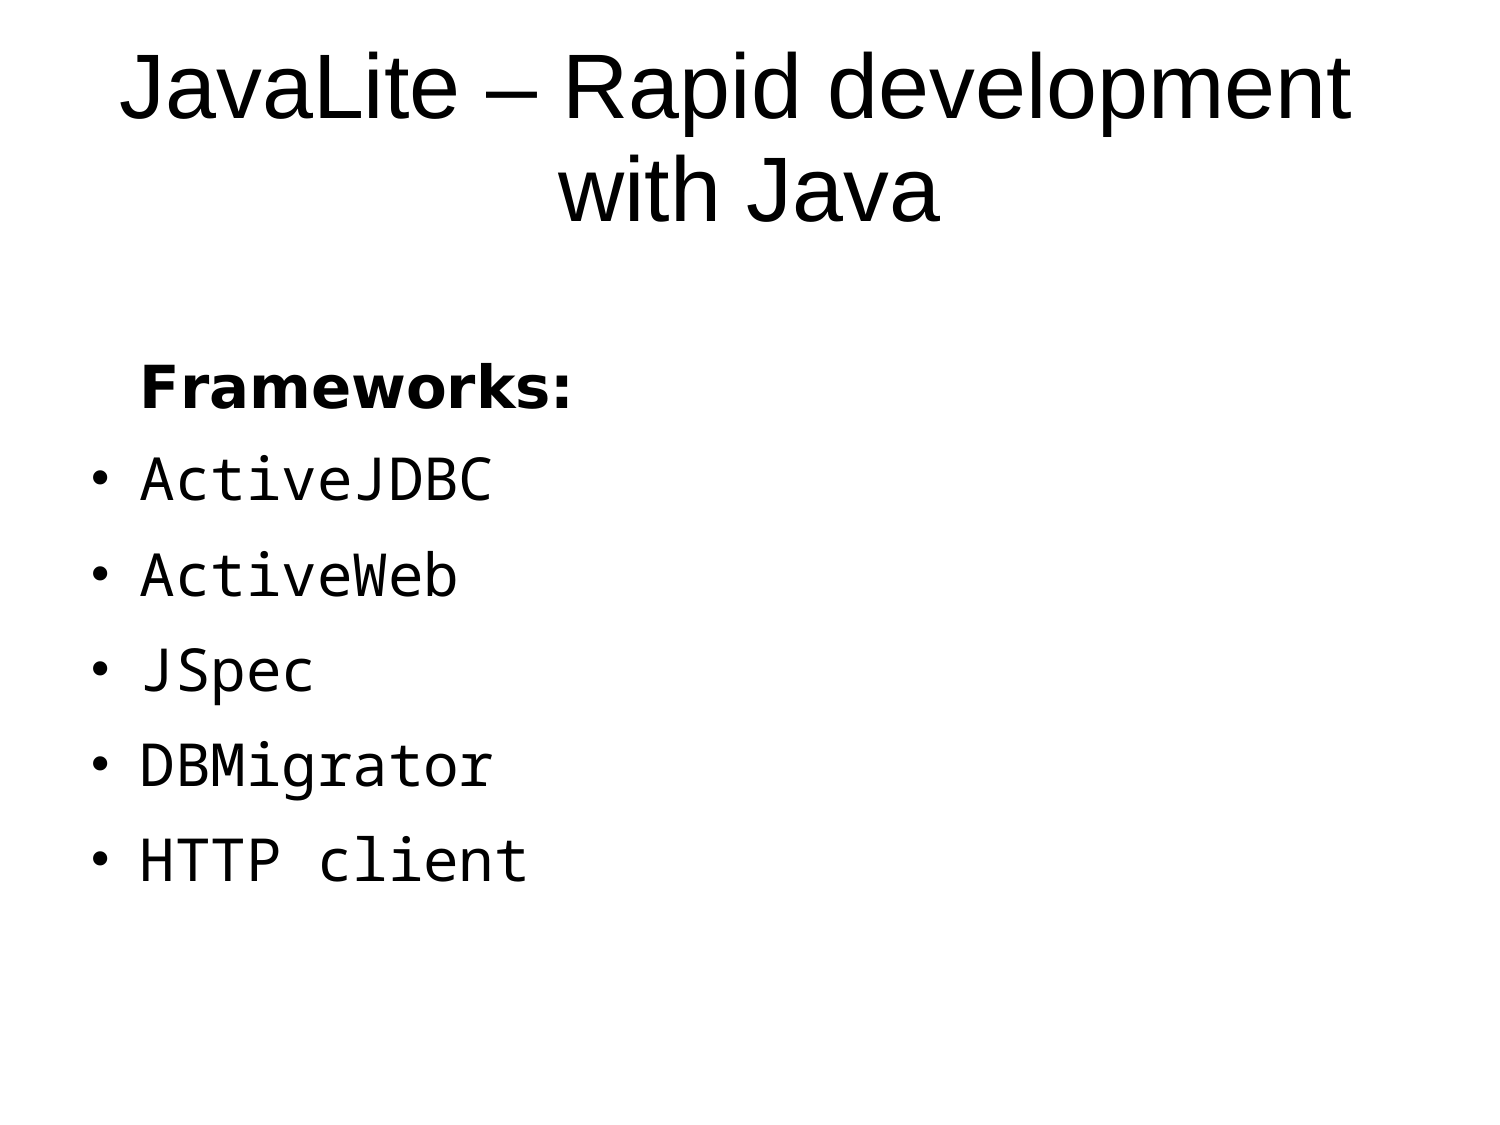

# JavaLite – Rapid development with Java
Frameworks:
ActiveJDBC
ActiveWeb
JSpec
DBMigrator
HTTP client